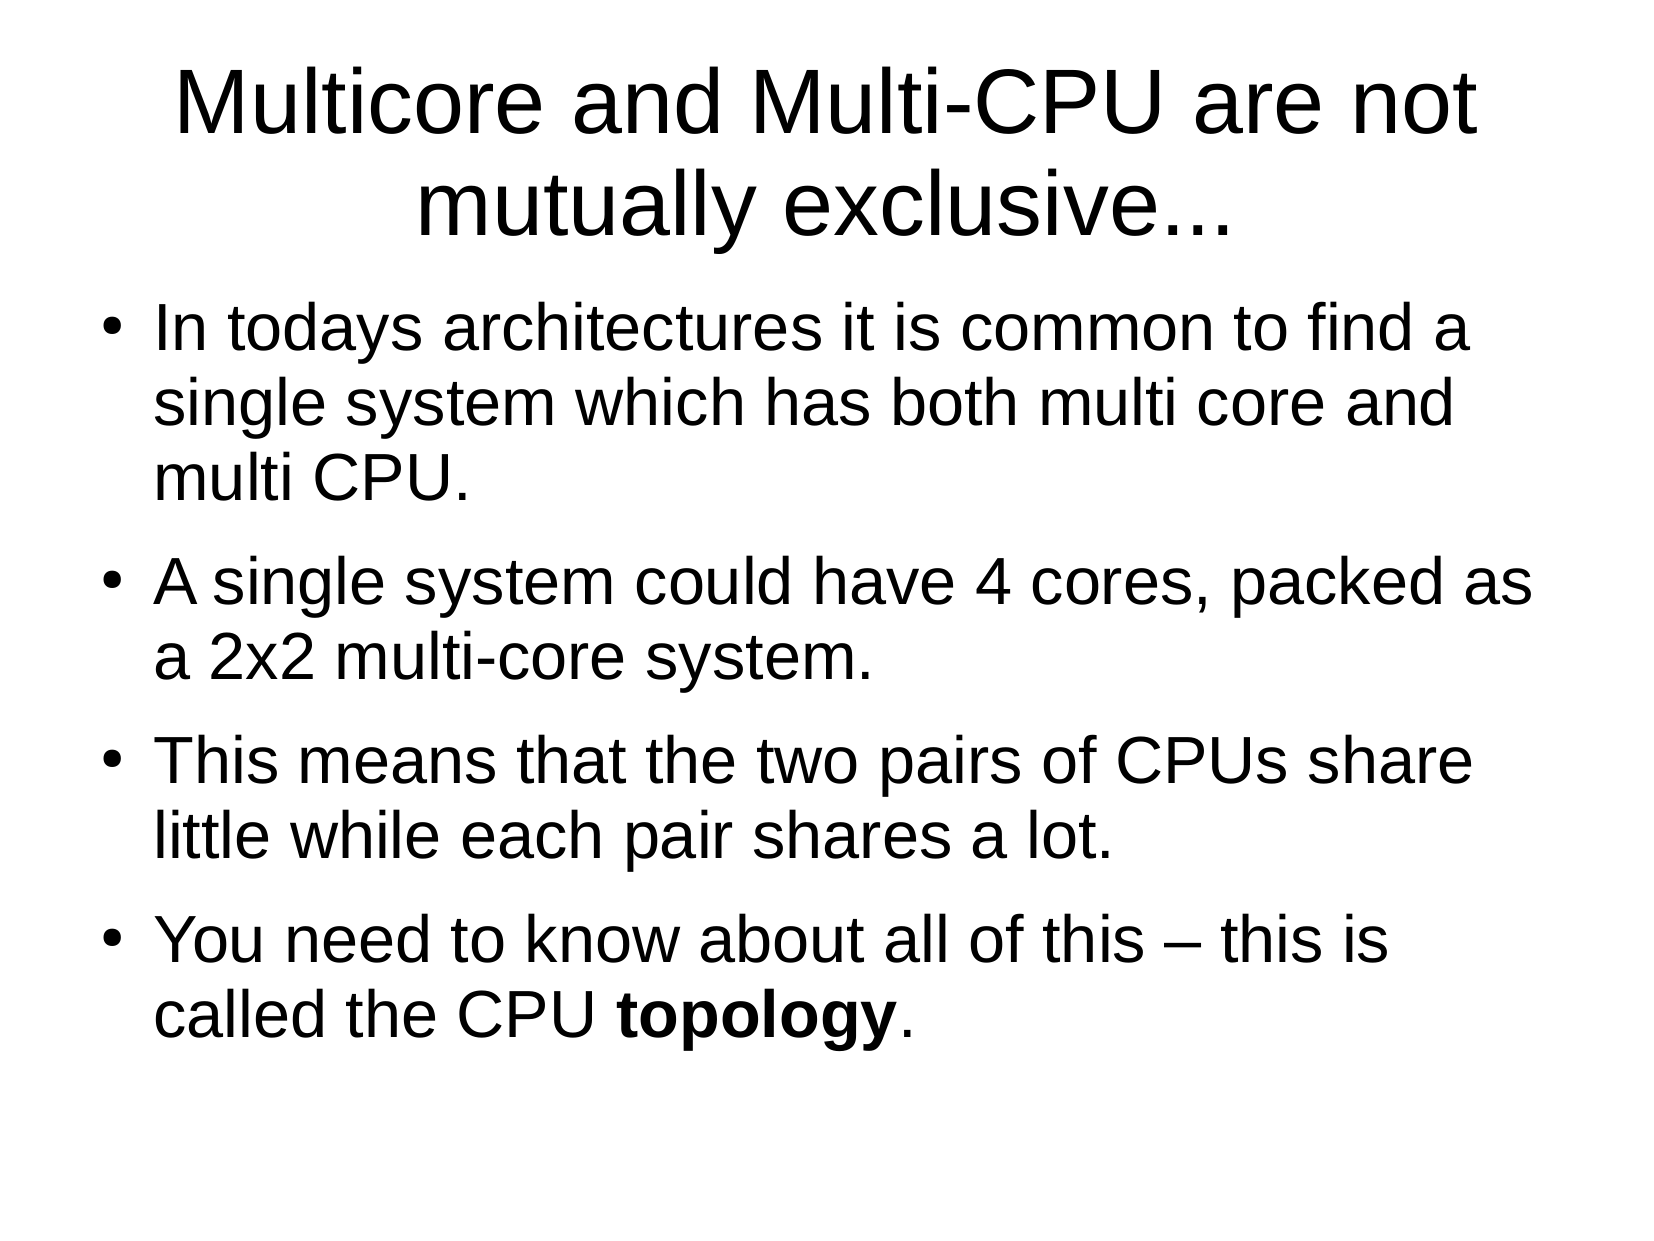

# Multicore and Multi-CPU are not mutually exclusive...
In todays architectures it is common to find a single system which has both multi core and multi CPU.
A single system could have 4 cores, packed as a 2x2 multi-core system.
This means that the two pairs of CPUs share little while each pair shares a lot.
You need to know about all of this – this is called the CPU topology.